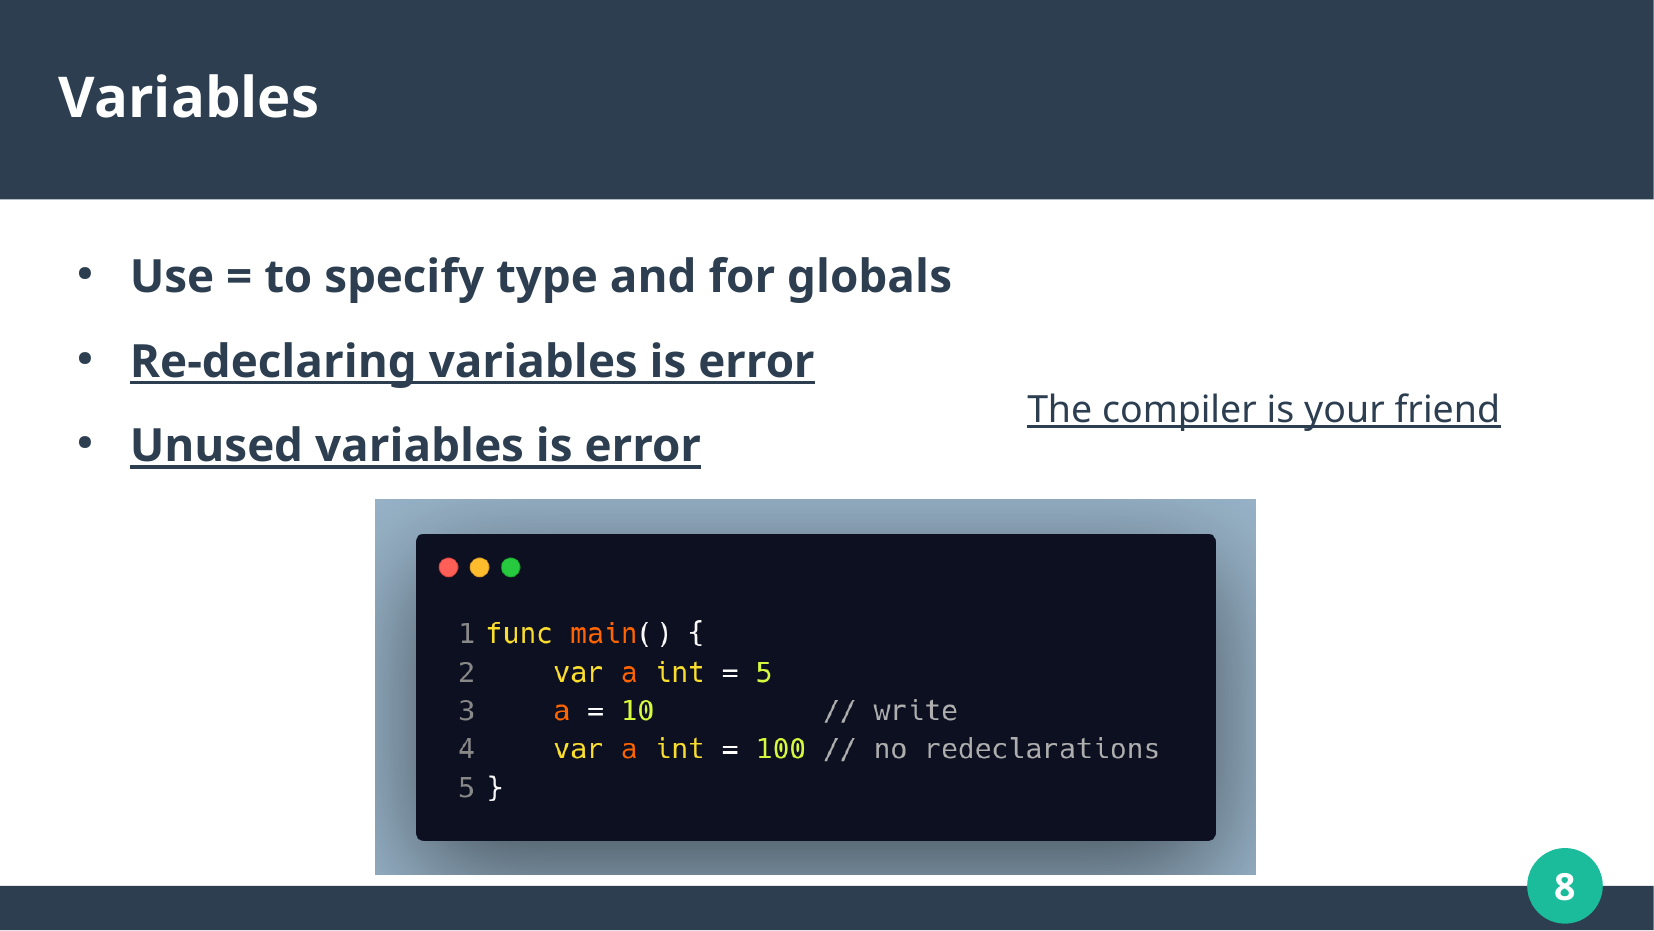

# Variables
Use = to specify type and for globals
Re-declaring variables is error
Unused variables is error
The compiler is your friend